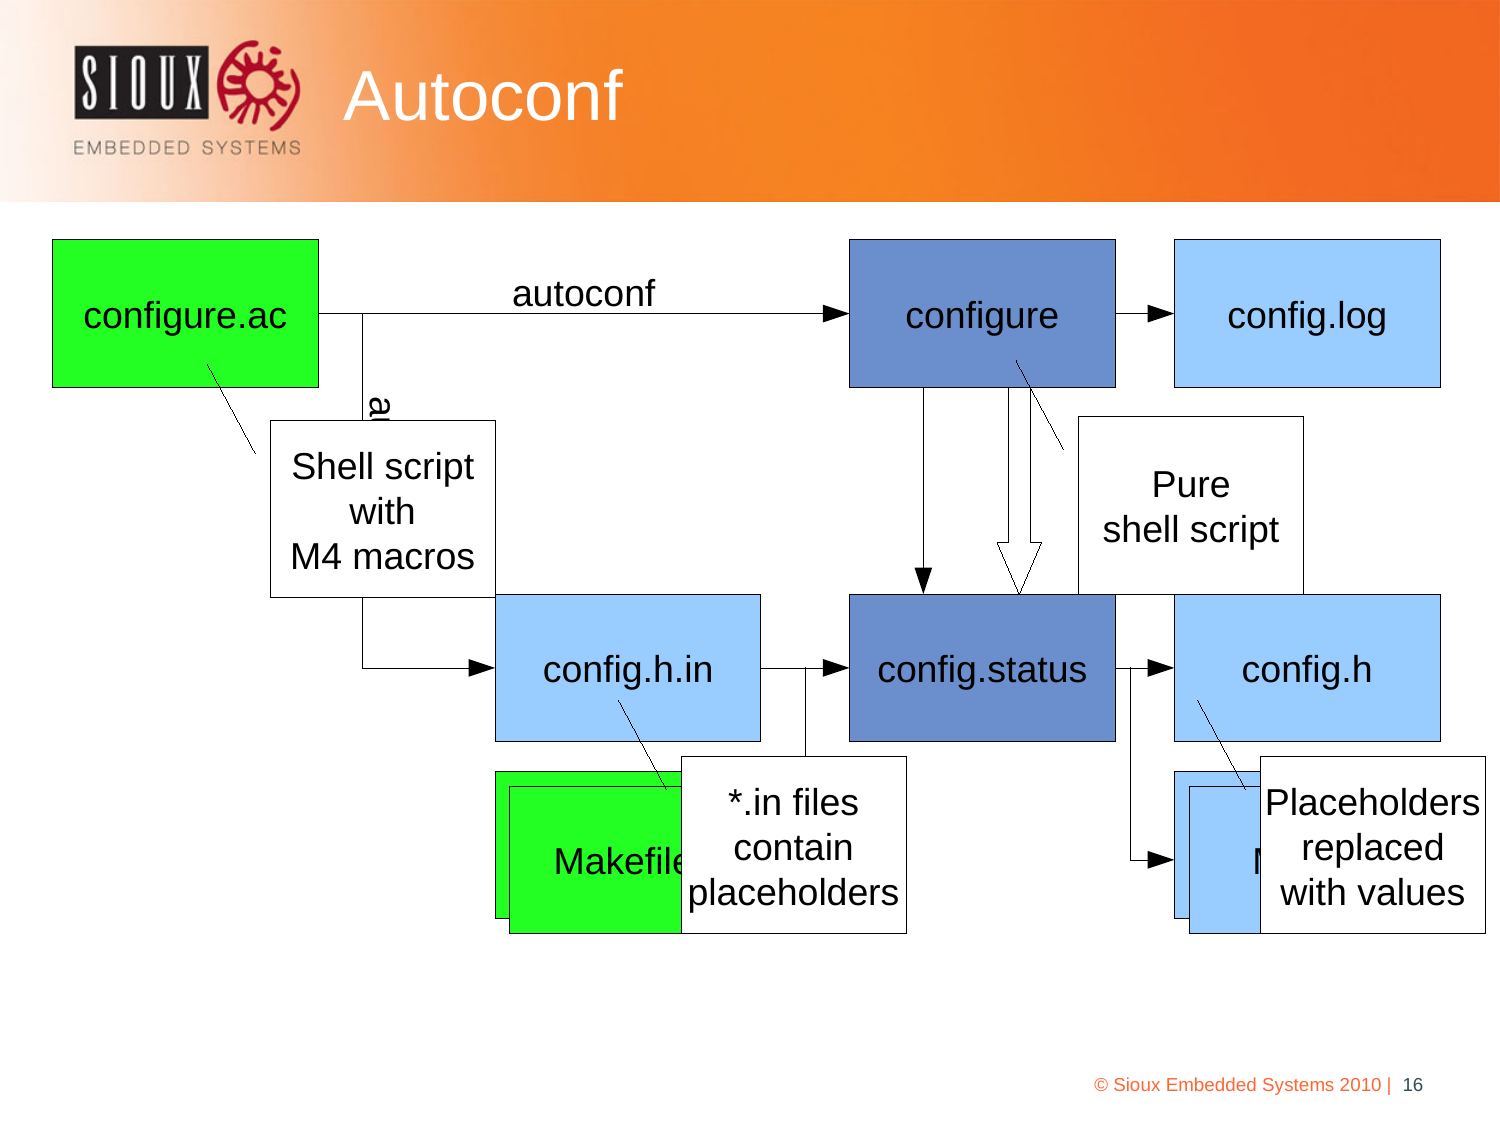

# Autoconf
configure.ac
configure
config.log
autoconf
autoheader
Pure
shell script
Shell script
with
M4 macros
config.h.in
config.status
config.h
*.in files
contain
placeholders
Placeholders
replaced
with values
Makefile.in
Makefile
Makefile.in
Makefile
16
© Sioux Embedded Systems 2010